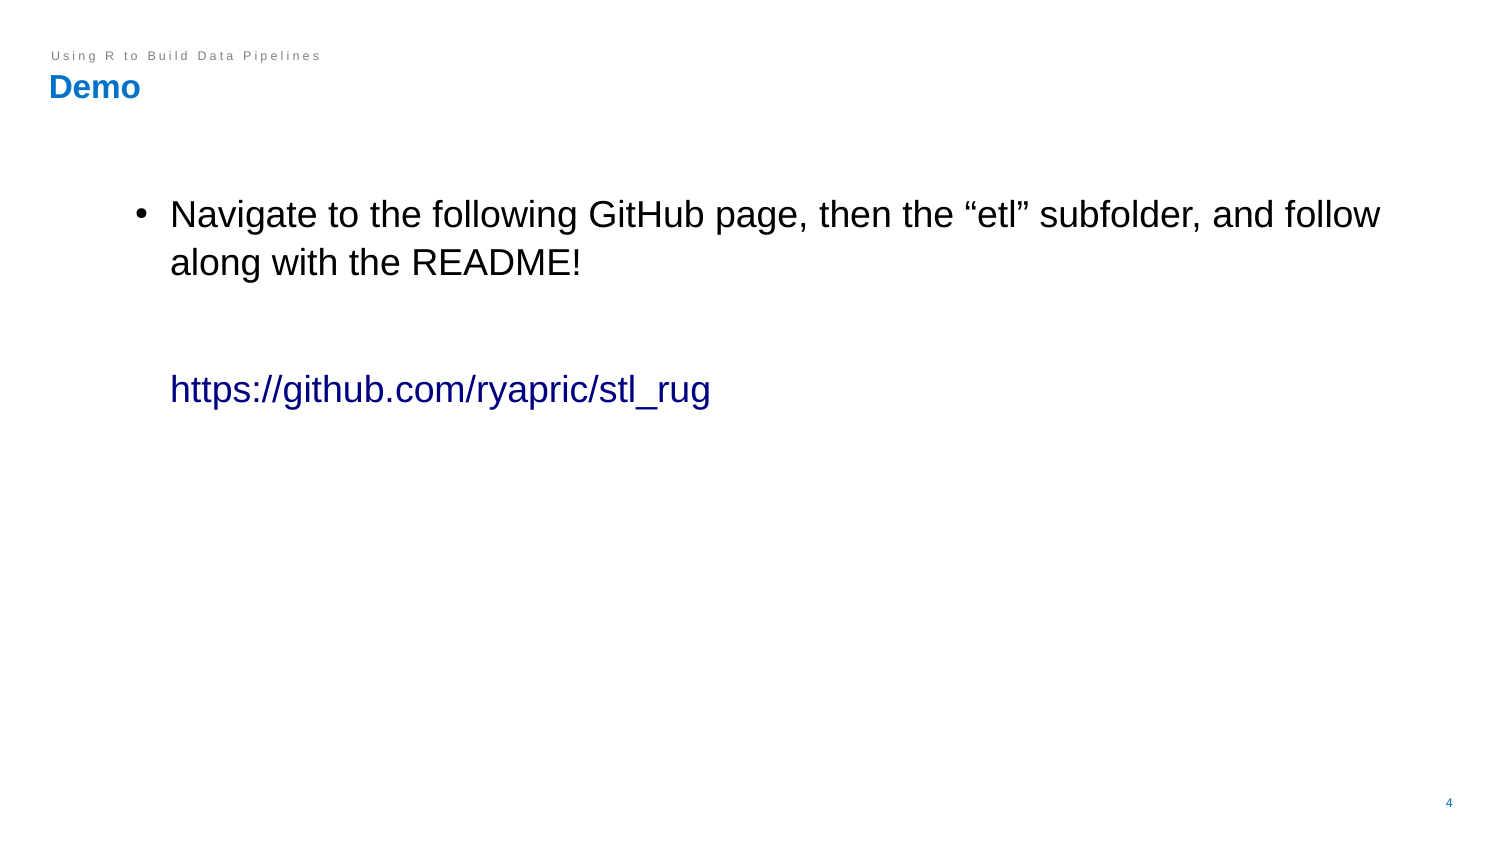

Using R to Build Data Pipelines
# Demo
Navigate to the following GitHub page, then the “etl” subfolder, and follow along with the README!
https://github.com/ryapric/stl_rug
4